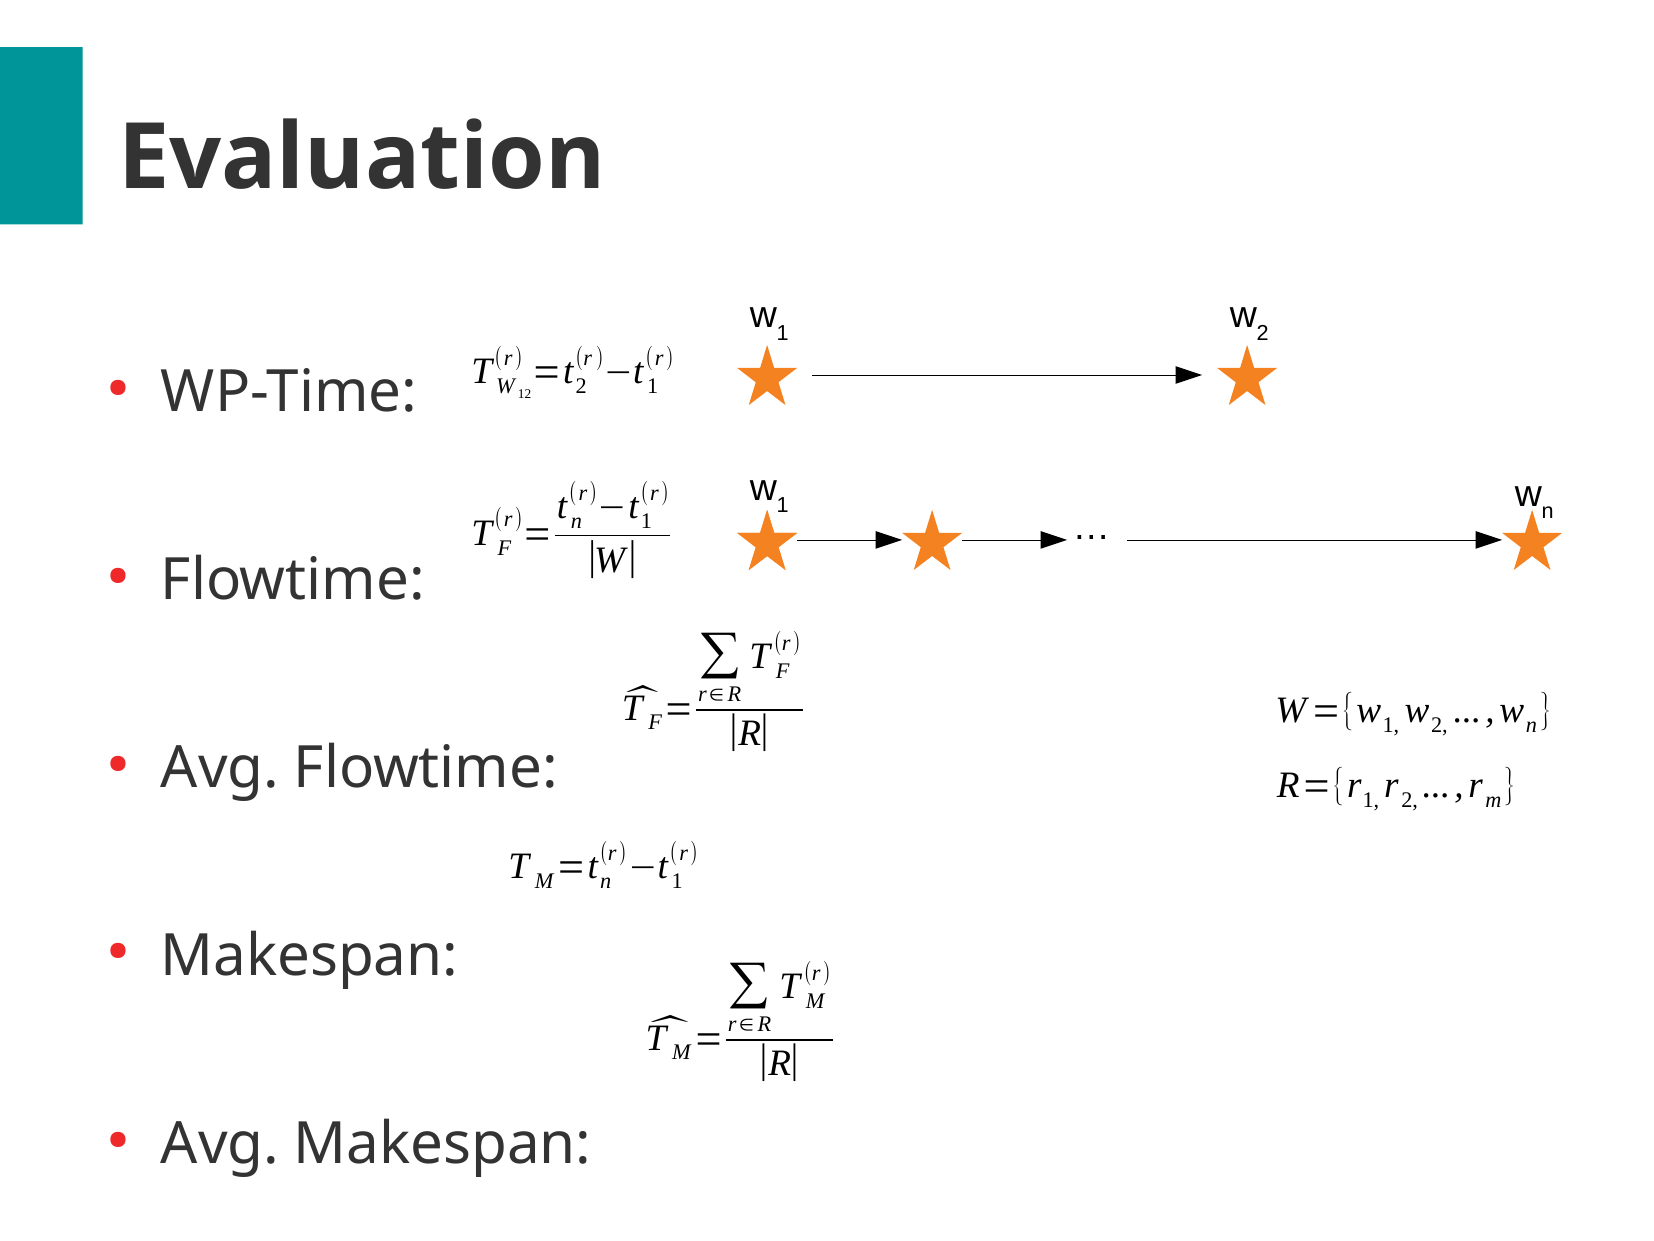

# Evaluation
WP-Time:
Flowtime:
Avg. Flowtime:
Makespan:
Avg. Makespan:
w1
w2
w1
wn
…